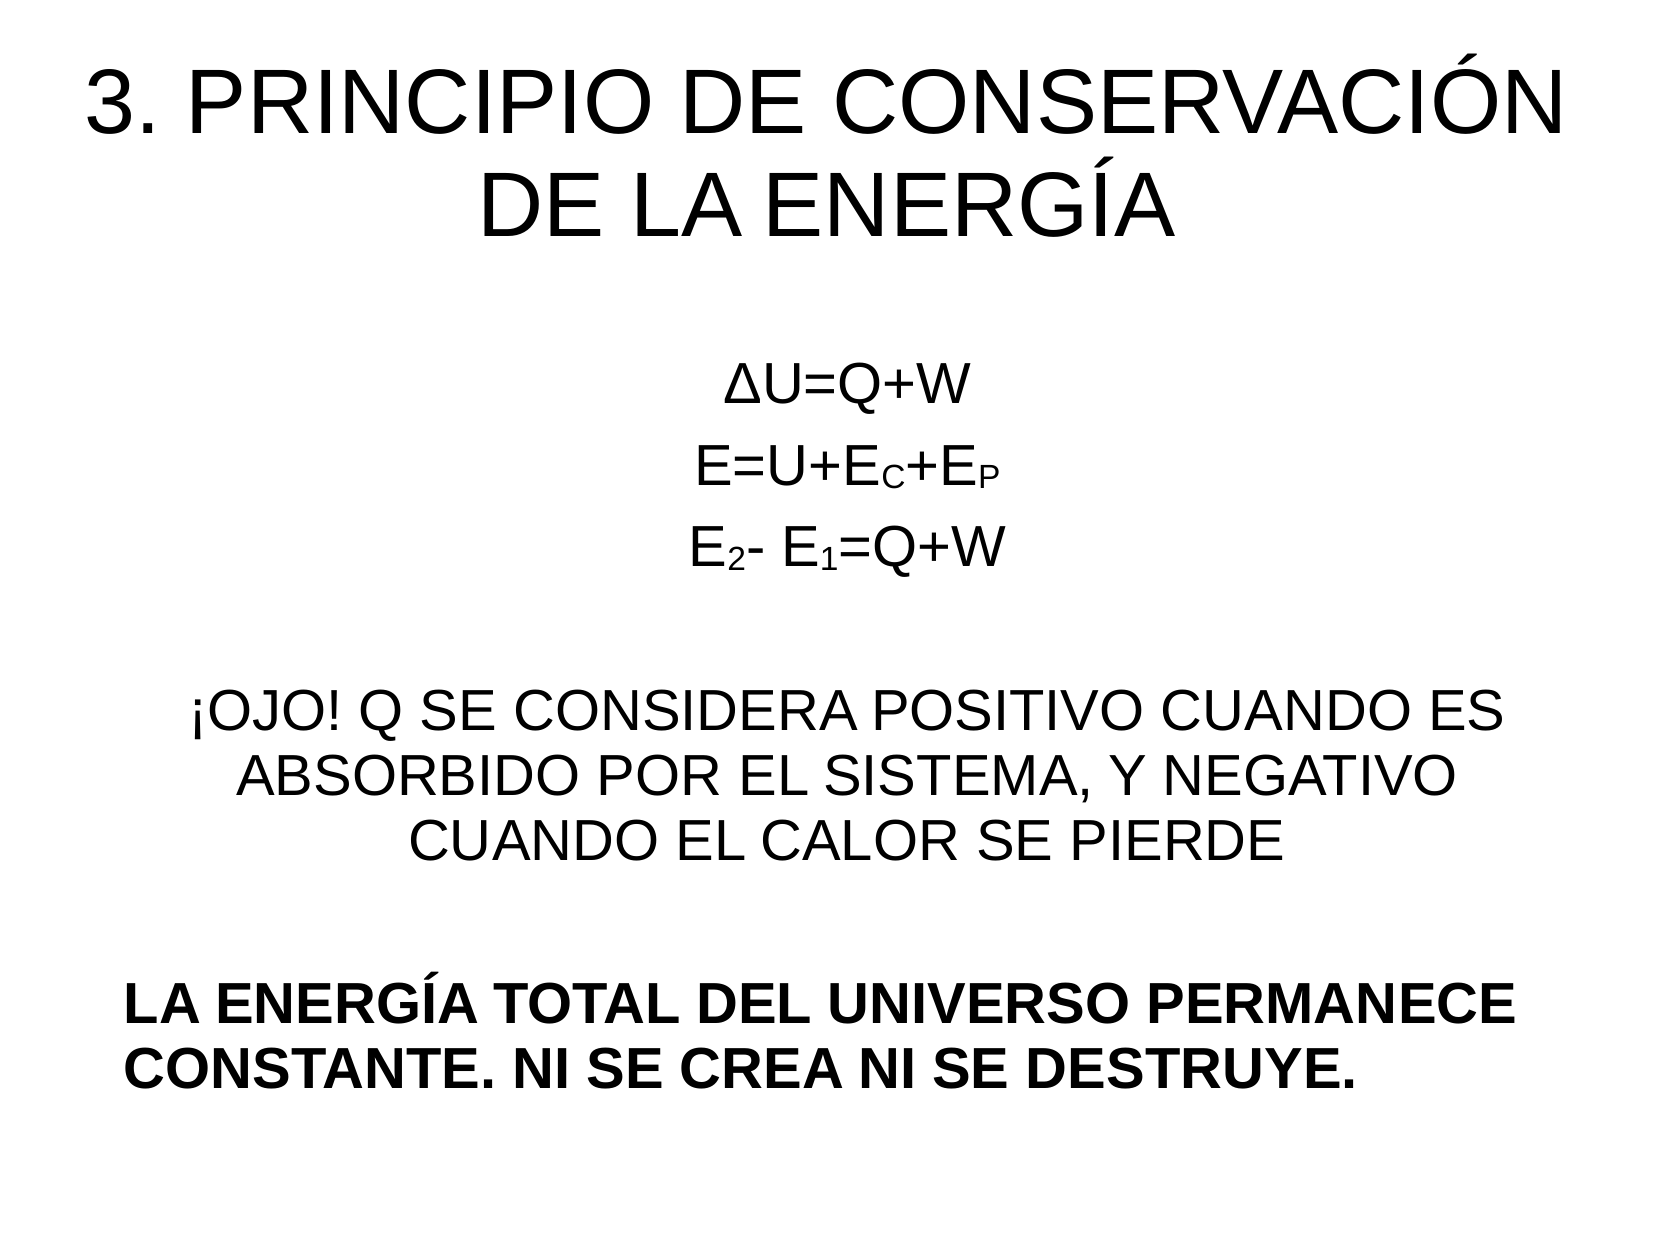

# 3. PRINCIPIO DE CONSERVACIÓN DE LA ENERGÍA
ΔU=Q+W
E=U+EC+EP
E2- E1=Q+W
¡OJO! Q SE CONSIDERA POSITIVO CUANDO ES ABSORBIDO POR EL SISTEMA, Y NEGATIVO CUANDO EL CALOR SE PIERDE
LA ENERGÍA TOTAL DEL UNIVERSO PERMANECE CONSTANTE. NI SE CREA NI SE DESTRUYE.